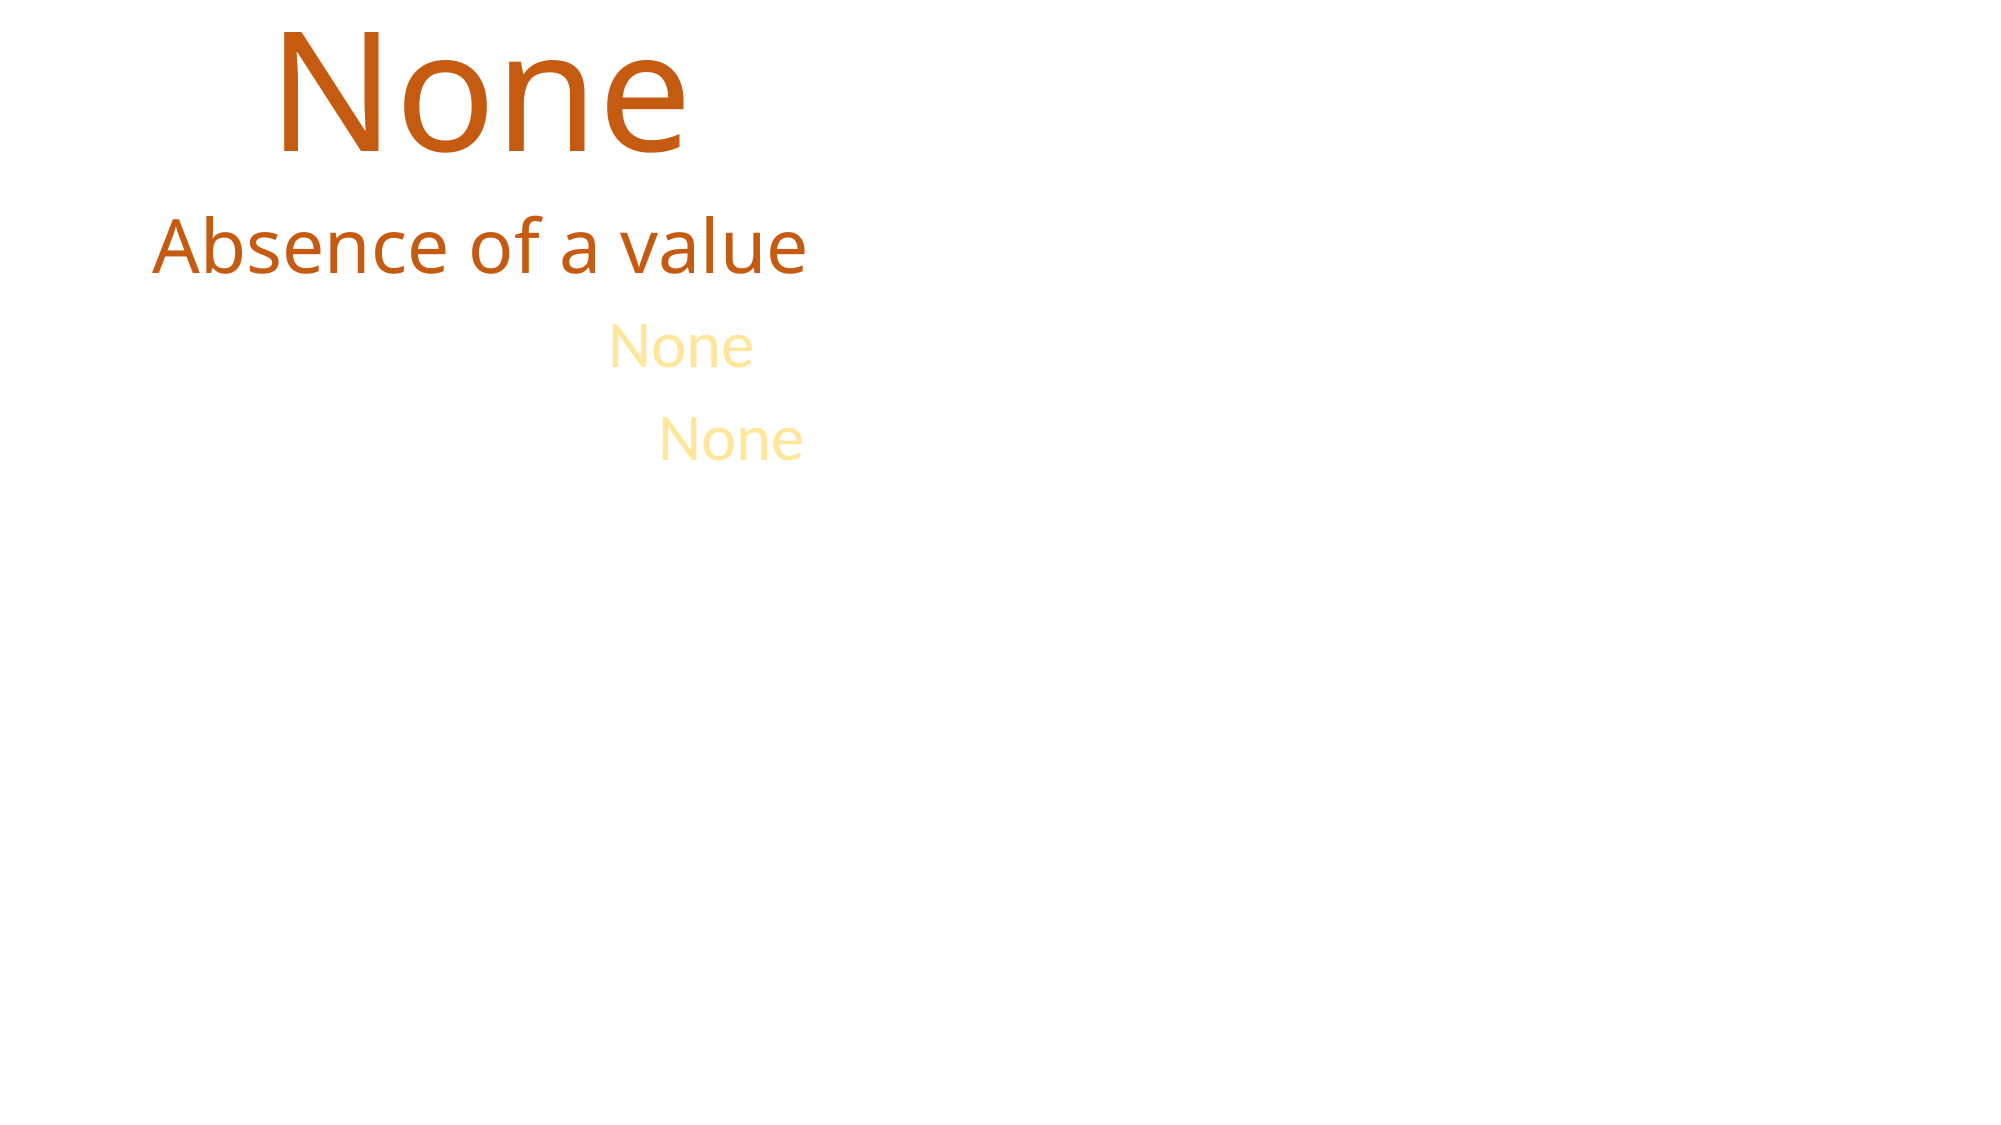

# None
Absence of a value
last_film_seen = None
items_in_basket = None